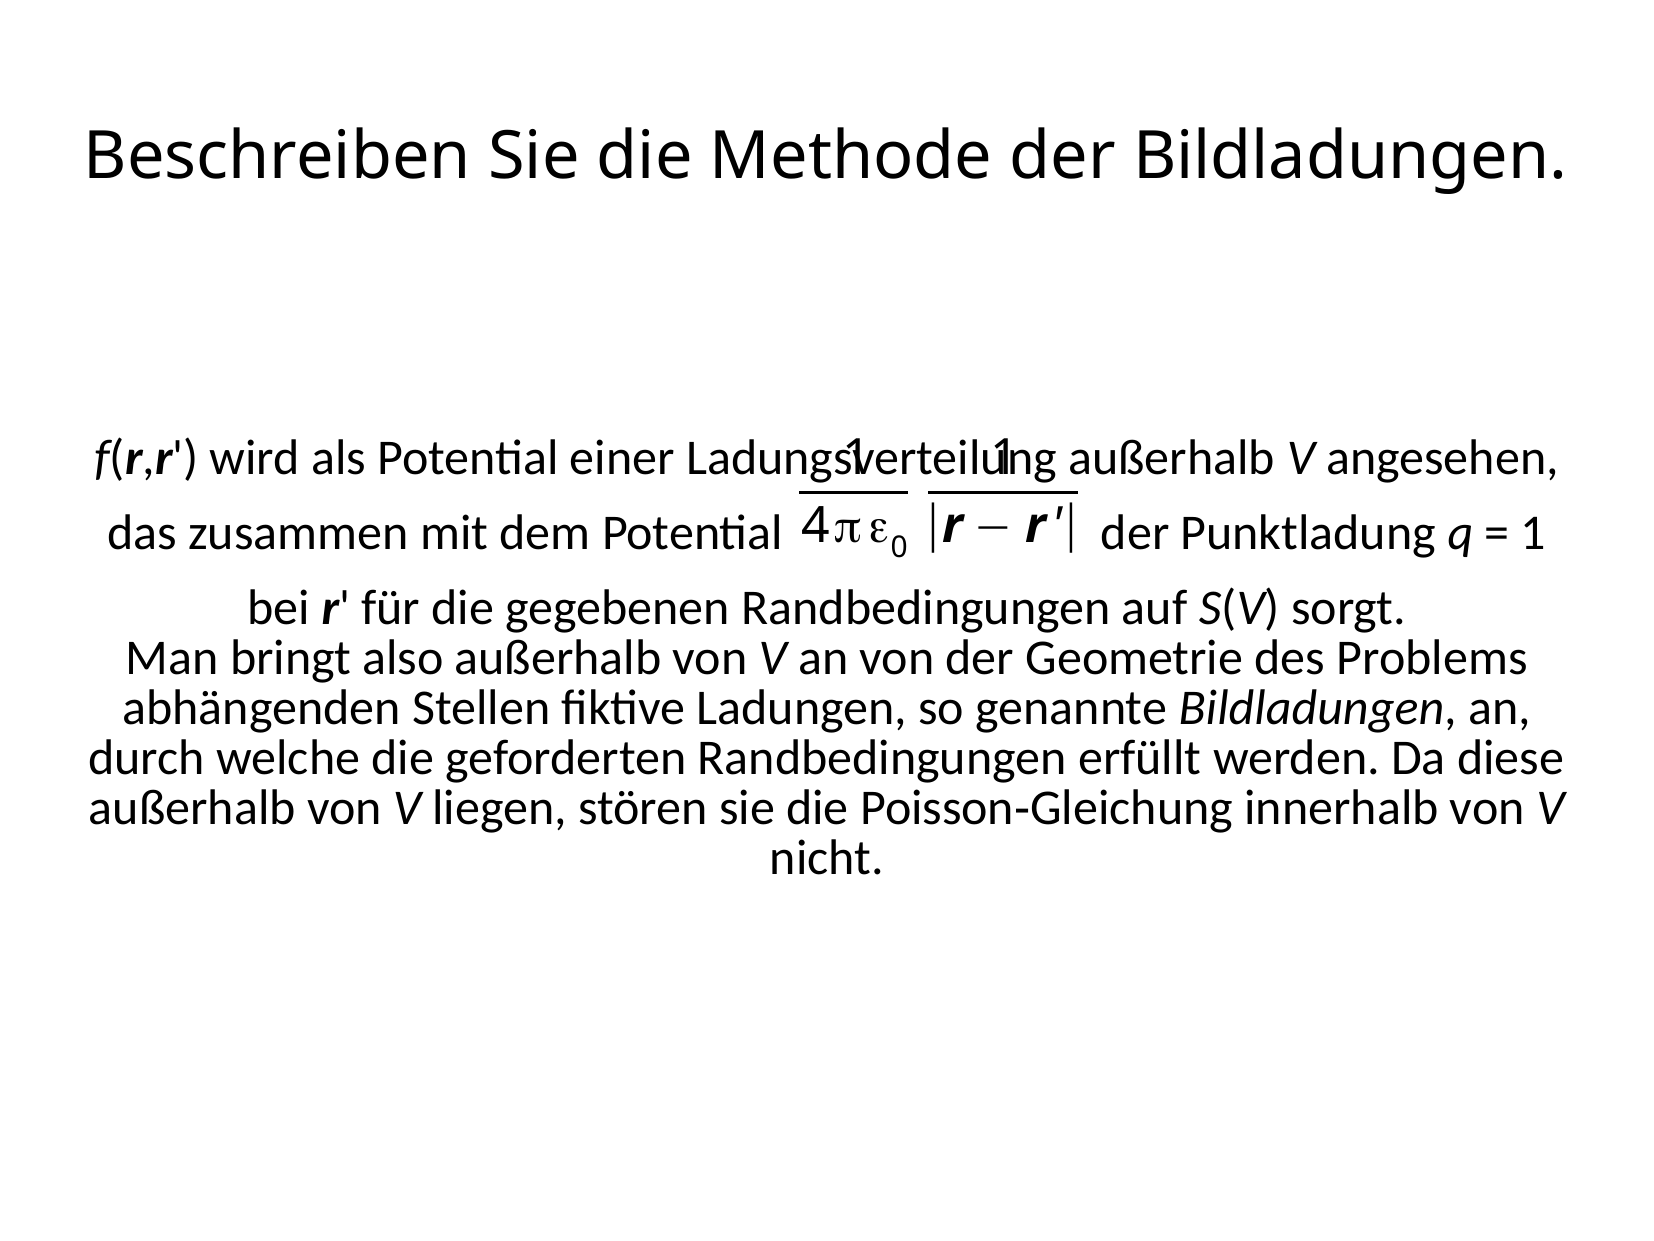

# Beschreiben Sie die Methode der Bildladungen.
f(r,r') wird als Potential einer Ladungsverteilung außerhalb V angesehen, das zusammen mit dem Potential				 der Punktladung q = 1 bei r' für die gegebenen Randbedingungen auf S(V) sorgt.
Man bringt also außerhalb von V an von der Geometrie des Problems abhängenden Stellen fiktive Ladungen, so genannte Bildladungen, an, durch welche die geforderten Randbedingungen erfüllt werden. Da diese außerhalb von V liegen, stören sie die Poisson‑Gleichung innerhalb von V nicht.